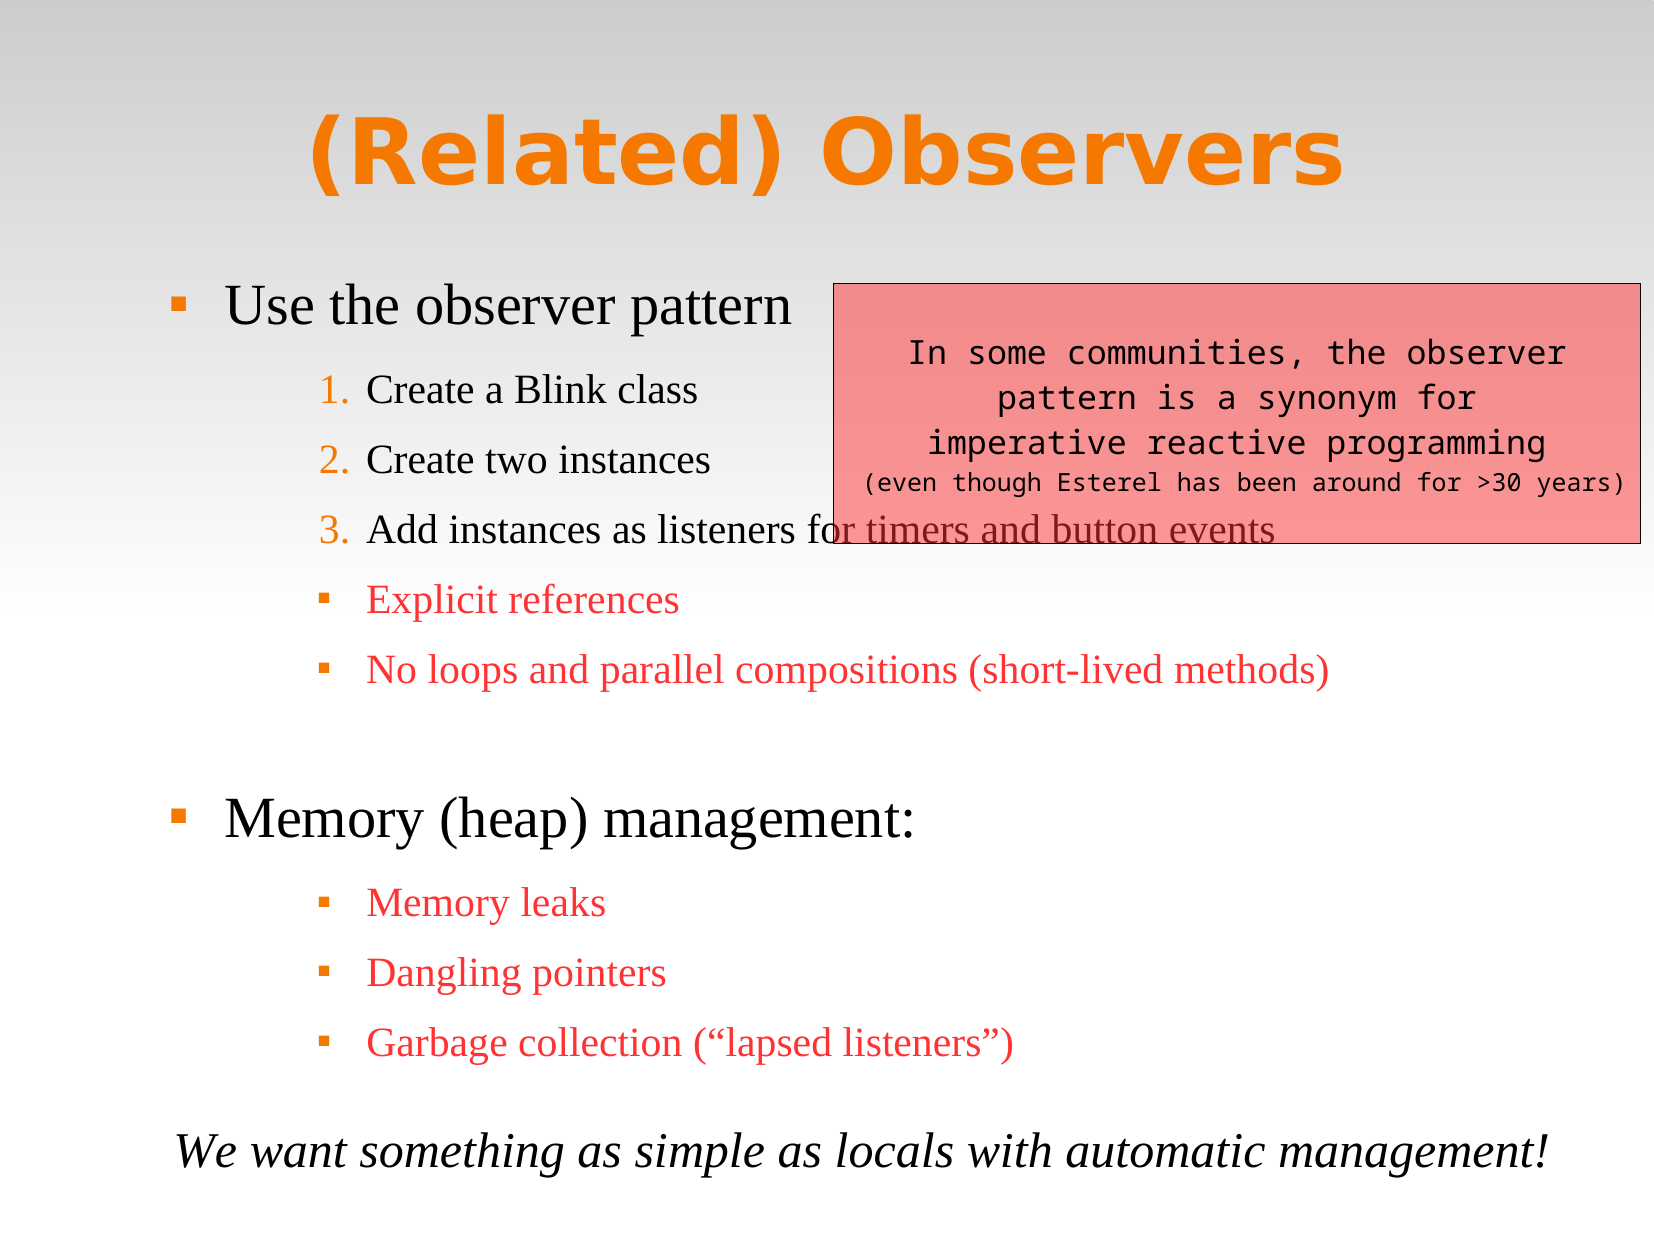

# (Related) Observers
Use the observer pattern
Create a Blink class
Create two instances
Add instances as listeners for timers and button events
Explicit references
No loops and parallel compositions (short-lived methods)
In some communities, the observer pattern is a synonym for
imperative reactive programming
 (even though Esterel has been around for >30 years)
Memory (heap) management:
Memory leaks
Dangling pointers
Garbage collection (“lapsed listeners”)
We want something as simple as locals with automatic management!